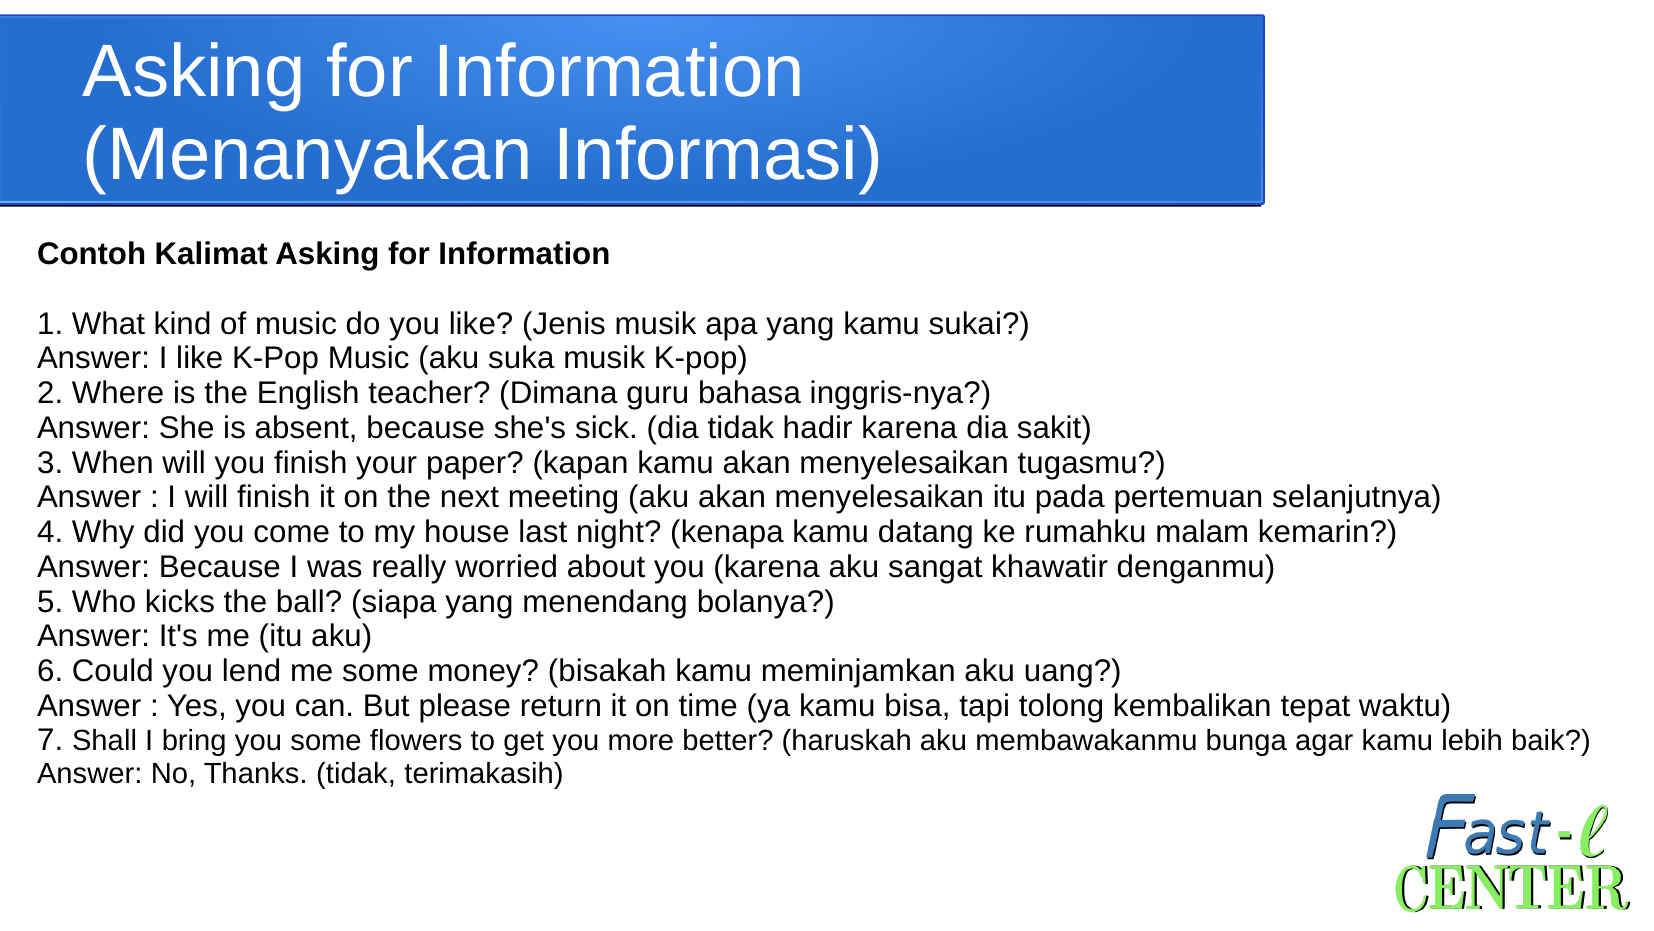

# Asking for Information (Menanyakan Informasi)
Contoh Kalimat Asking for Information
1. What kind of music do you like? (Jenis musik apa yang kamu sukai?)
Answer: I like K-Pop Music (aku suka musik K-pop)
2. Where is the English teacher? (Dimana guru bahasa inggris-nya?)
Answer: She is absent, because she's sick. (dia tidak hadir karena dia sakit)
3. When will you finish your paper? (kapan kamu akan menyelesaikan tugasmu?)
Answer : I will finish it on the next meeting (aku akan menyelesaikan itu pada pertemuan selanjutnya)
4. Why did you come to my house last night? (kenapa kamu datang ke rumahku malam kemarin?)
Answer: Because I was really worried about you (karena aku sangat khawatir denganmu)
5. Who kicks the ball? (siapa yang menendang bolanya?)
Answer: It's me (itu aku)
6. Could you lend me some money? (bisakah kamu meminjamkan aku uang?)
Answer : Yes, you can. But please return it on time (ya kamu bisa, tapi tolong kembalikan tepat waktu)
7. Shall I bring you some flowers to get you more better? (haruskah aku membawakanmu bunga agar kamu lebih baik?)
Answer: No, Thanks. (tidak, terimakasih)